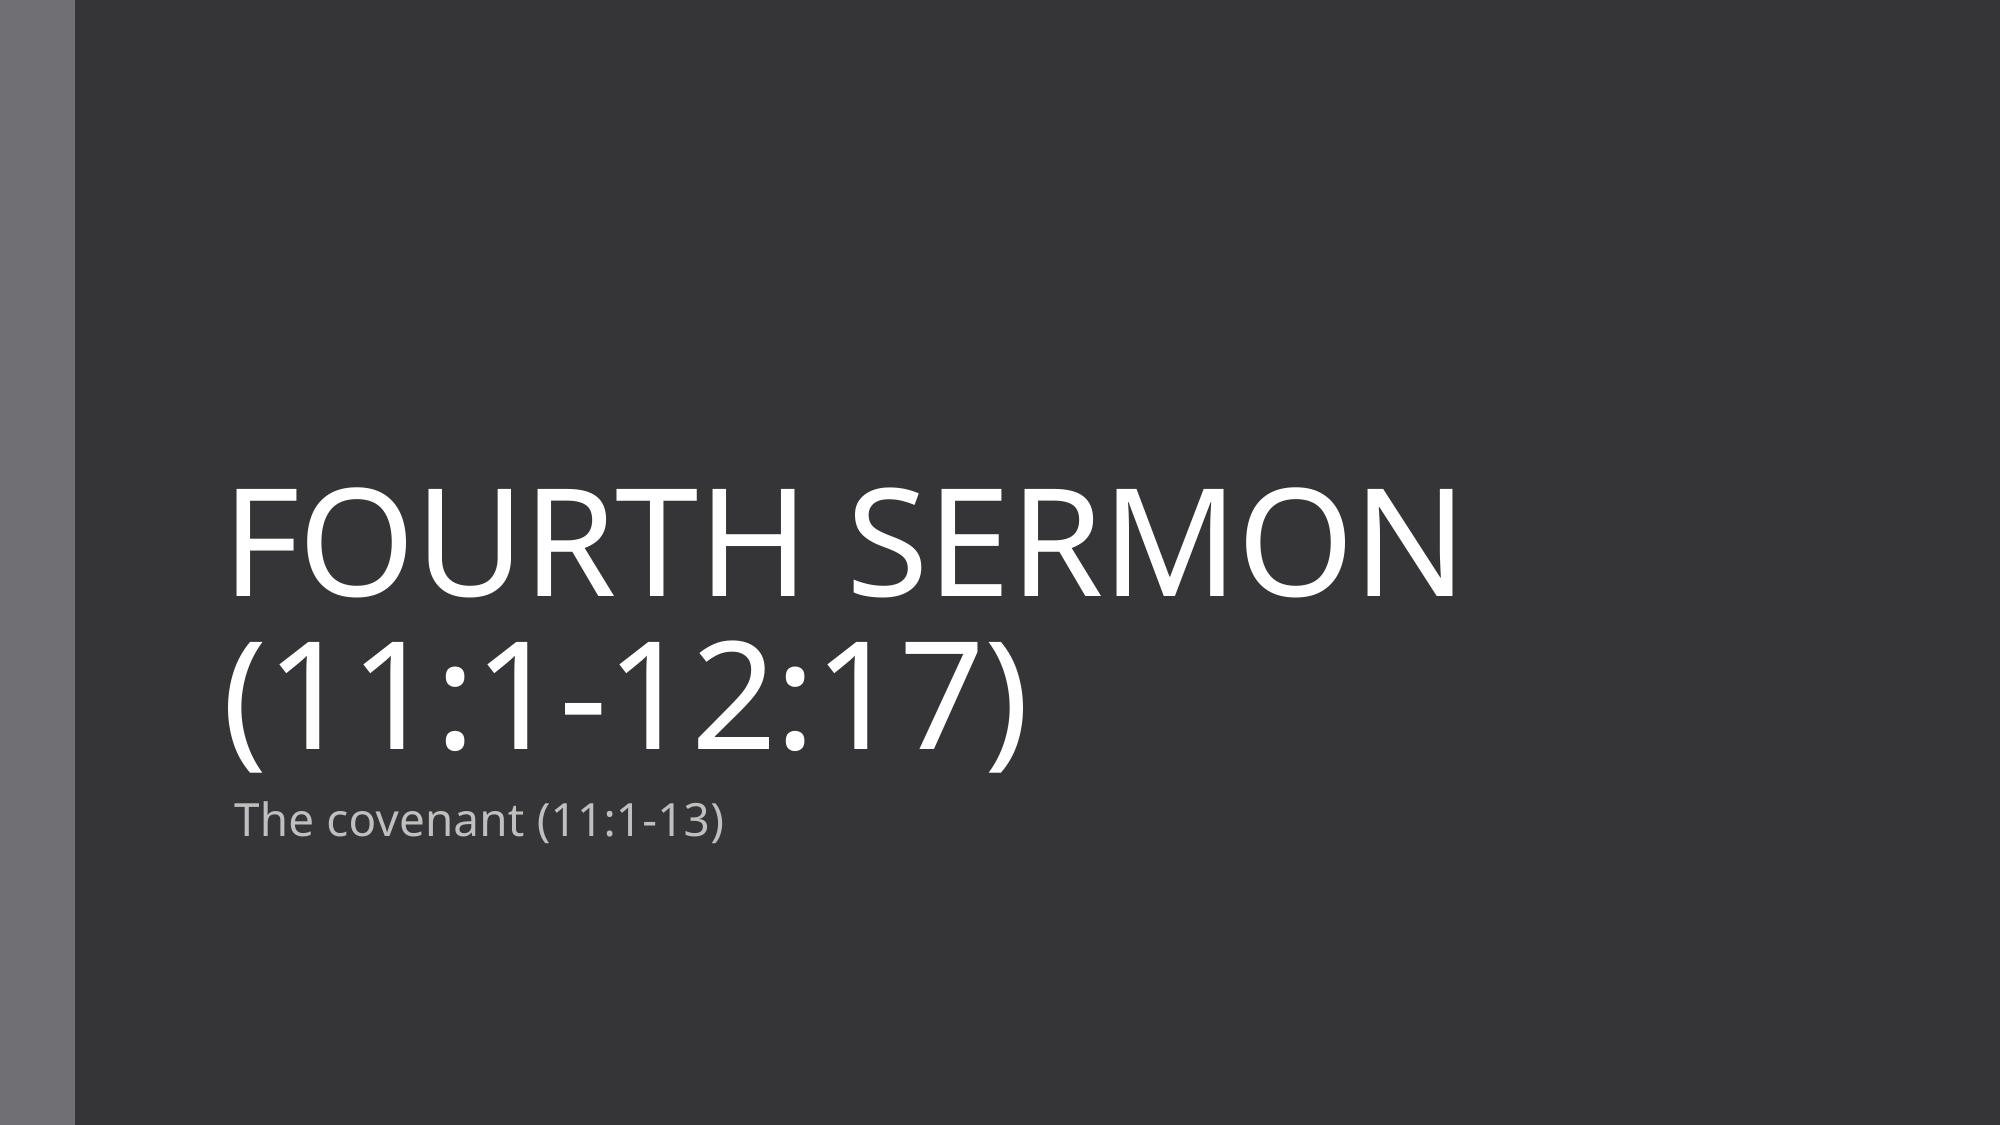

# FOURTH SERMON (11:1-12:17)
 The covenant (11:1-13)